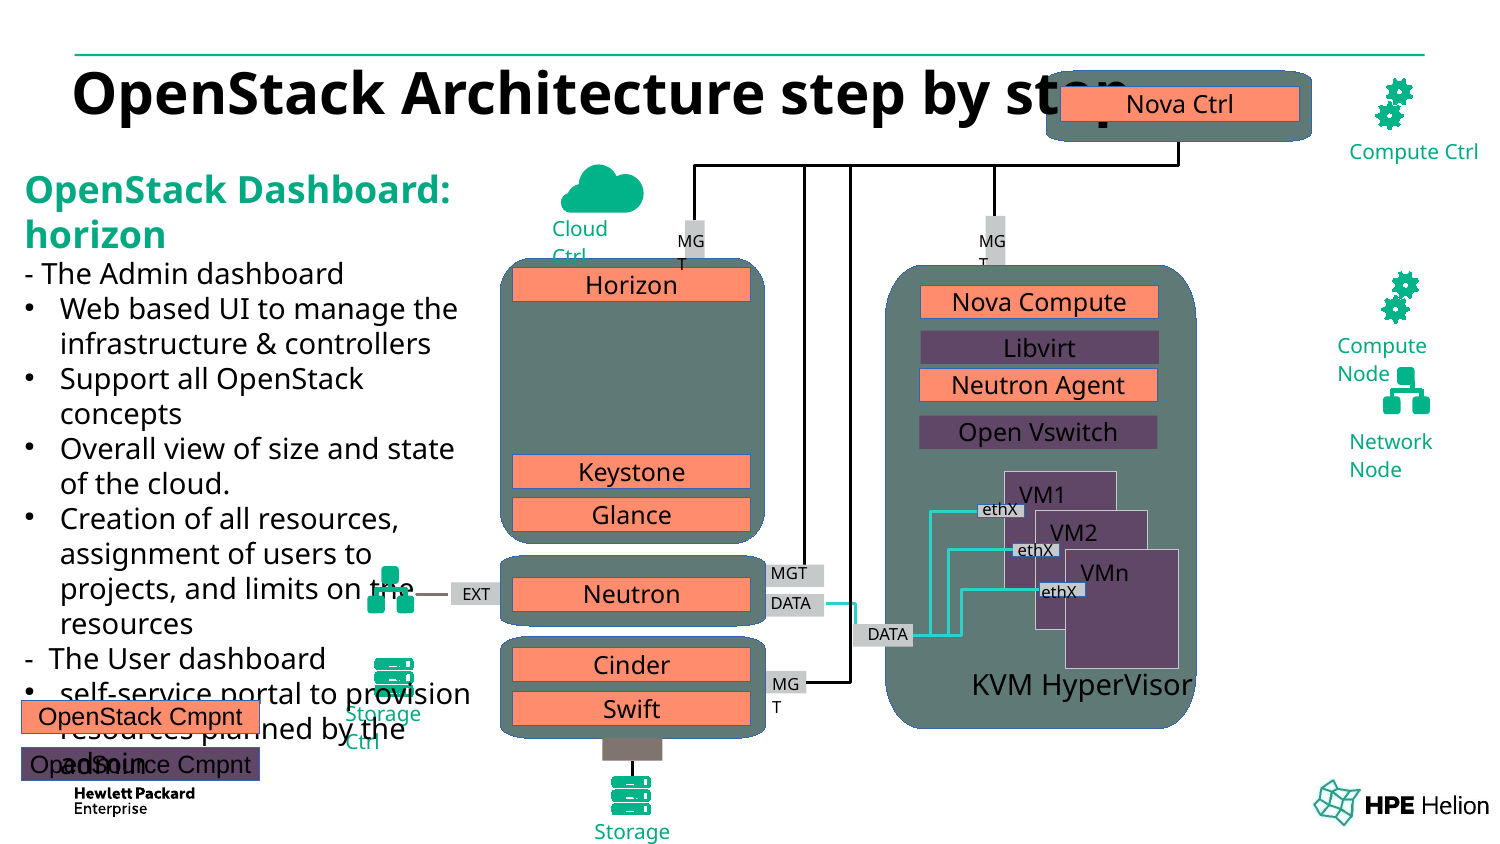

# OpenStack Architecture step by step
Compute Ctrl
Nova Ctrl
Cloud Ctrl
OpenStack Dashboard: horizon
- The Admin dashboard
Web based UI to manage the infrastructure & controllers
Support all OpenStack concepts
Overall view of size and state of the cloud.
Creation of all resources, assignment of users to projects, and limits on the resources
- The User dashboard
self-service portal to provision resources planned by the admin
MGT
MGT
 KVM HyperVisor
Horizon
Compute Node
Nova Compute
Libvirt
Network Node
Neutron Agent
Open Vswitch
Keystone
VM1
ethX
Glance
VM2
ethX
VMn
MGT
ethX
EXT
Neutron
DATA
DATA
Cinder
Storage Ctrl
MGT
Swift
OpenStack Cmpnt
OpenSource Cmpnt
Storage